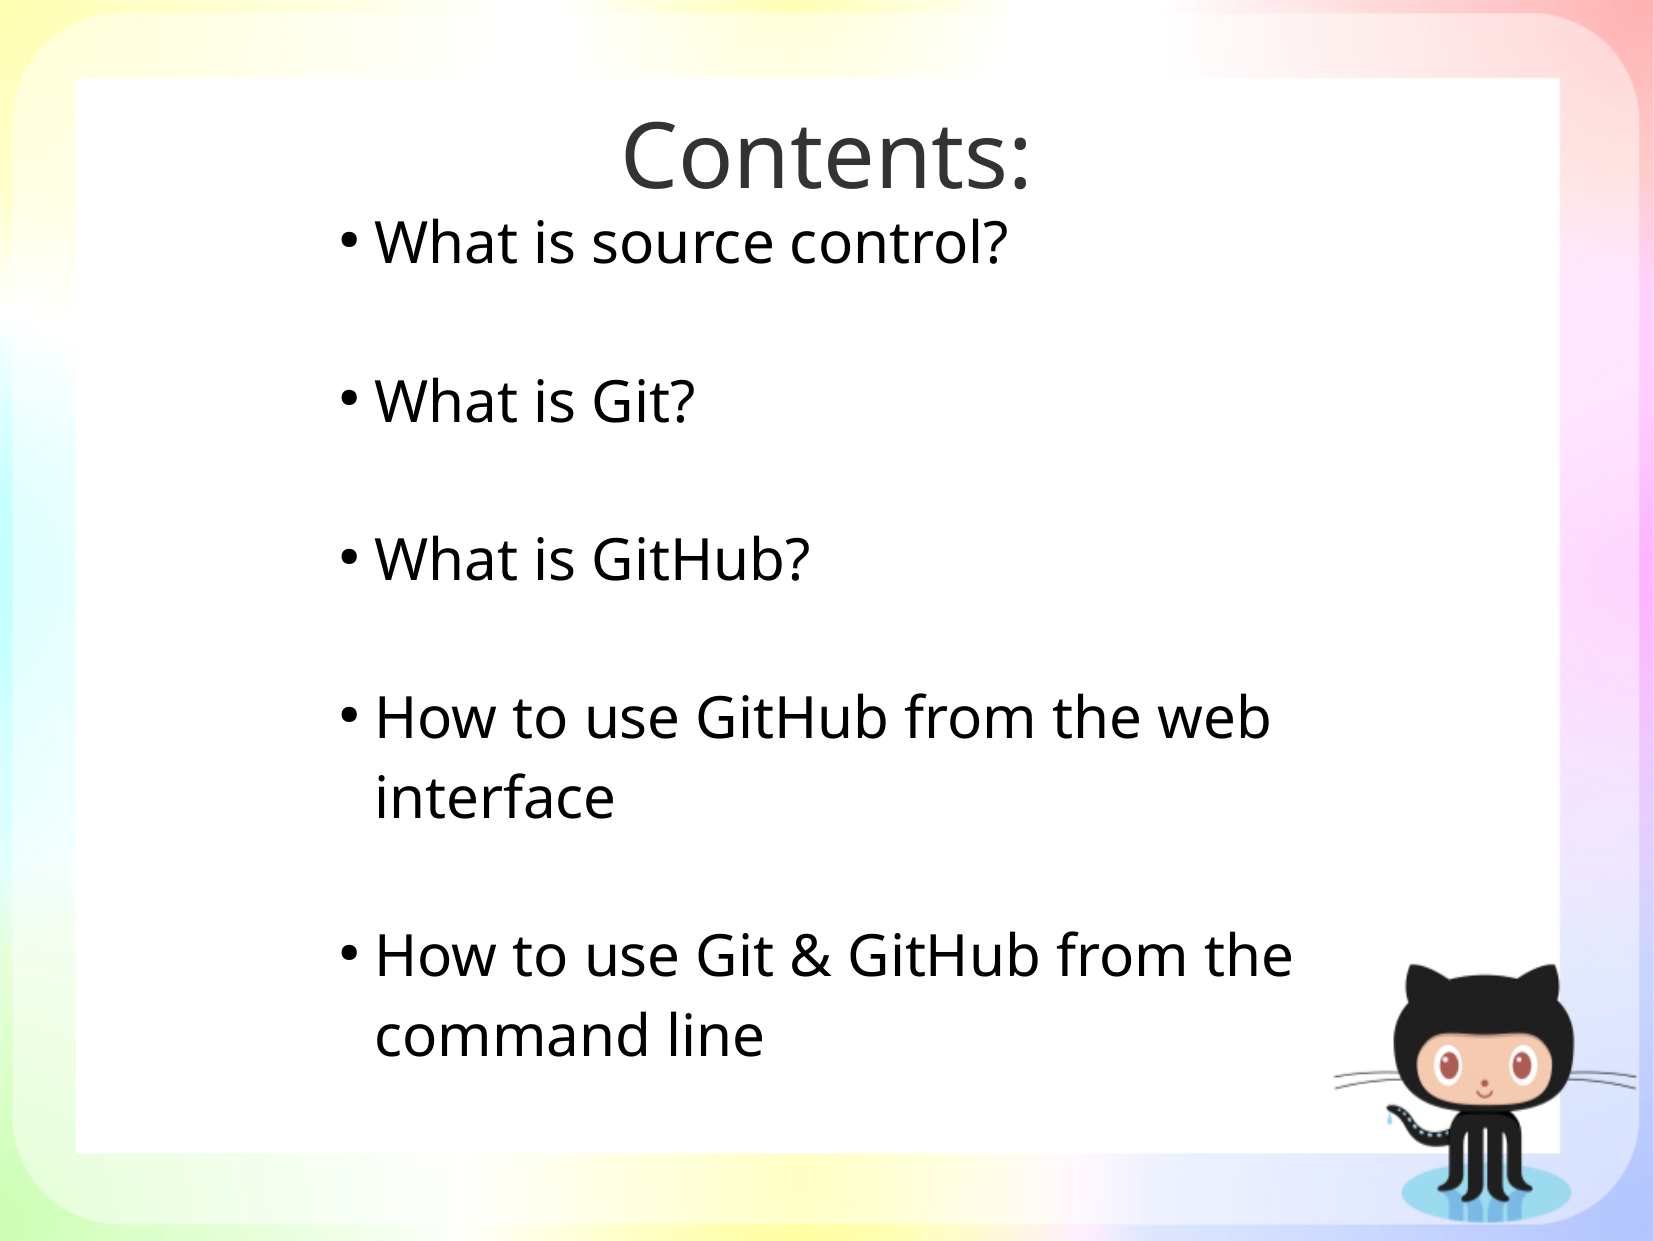

# Contents:
What is source control?
What is Git?
What is GitHub?
How to use GitHub from the web interface
How to use Git & GitHub from the command line